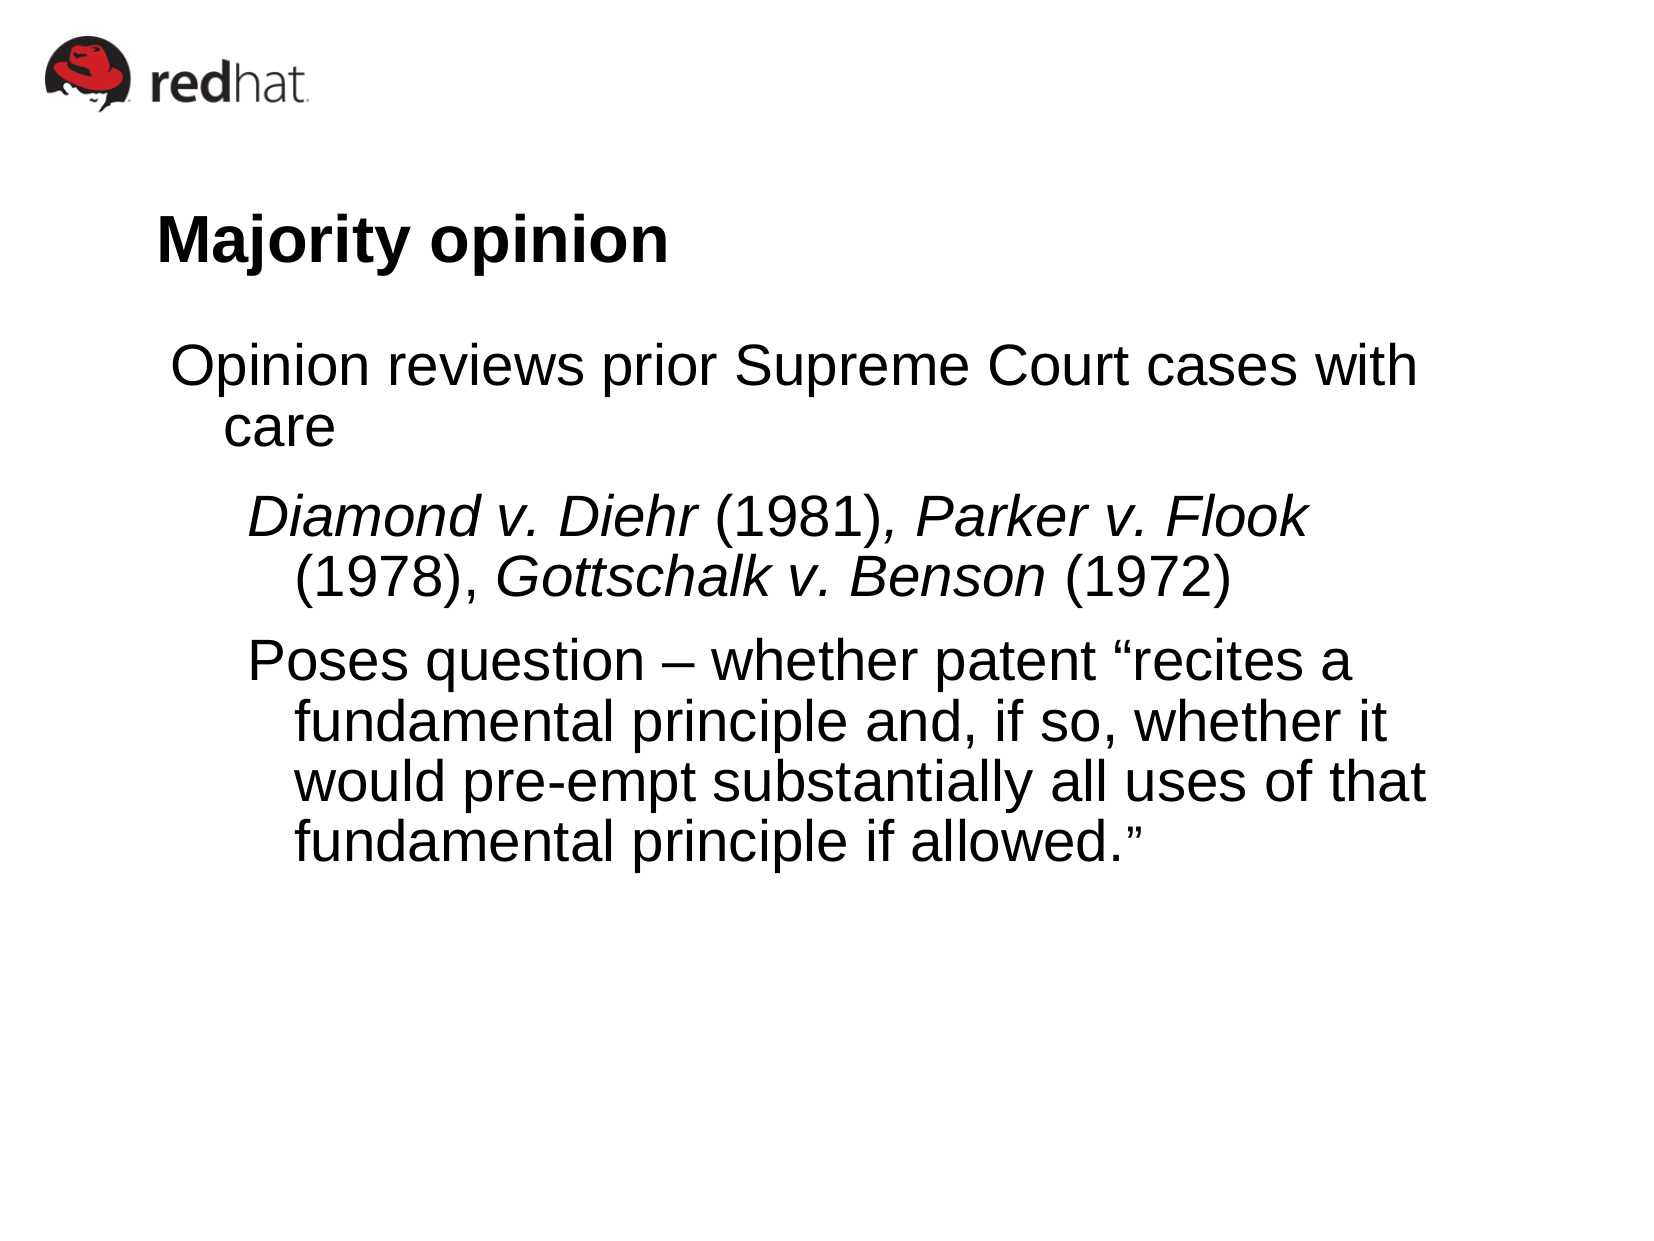

# Majority opinion
Opinion reviews prior Supreme Court cases with care
Diamond v. Diehr (1981), Parker v. Flook (1978), Gottschalk v. Benson (1972)
Poses question – whether patent “recites a fundamental principle and, if so, whether it would pre-empt substantially all uses of that fundamental principle if allowed.”